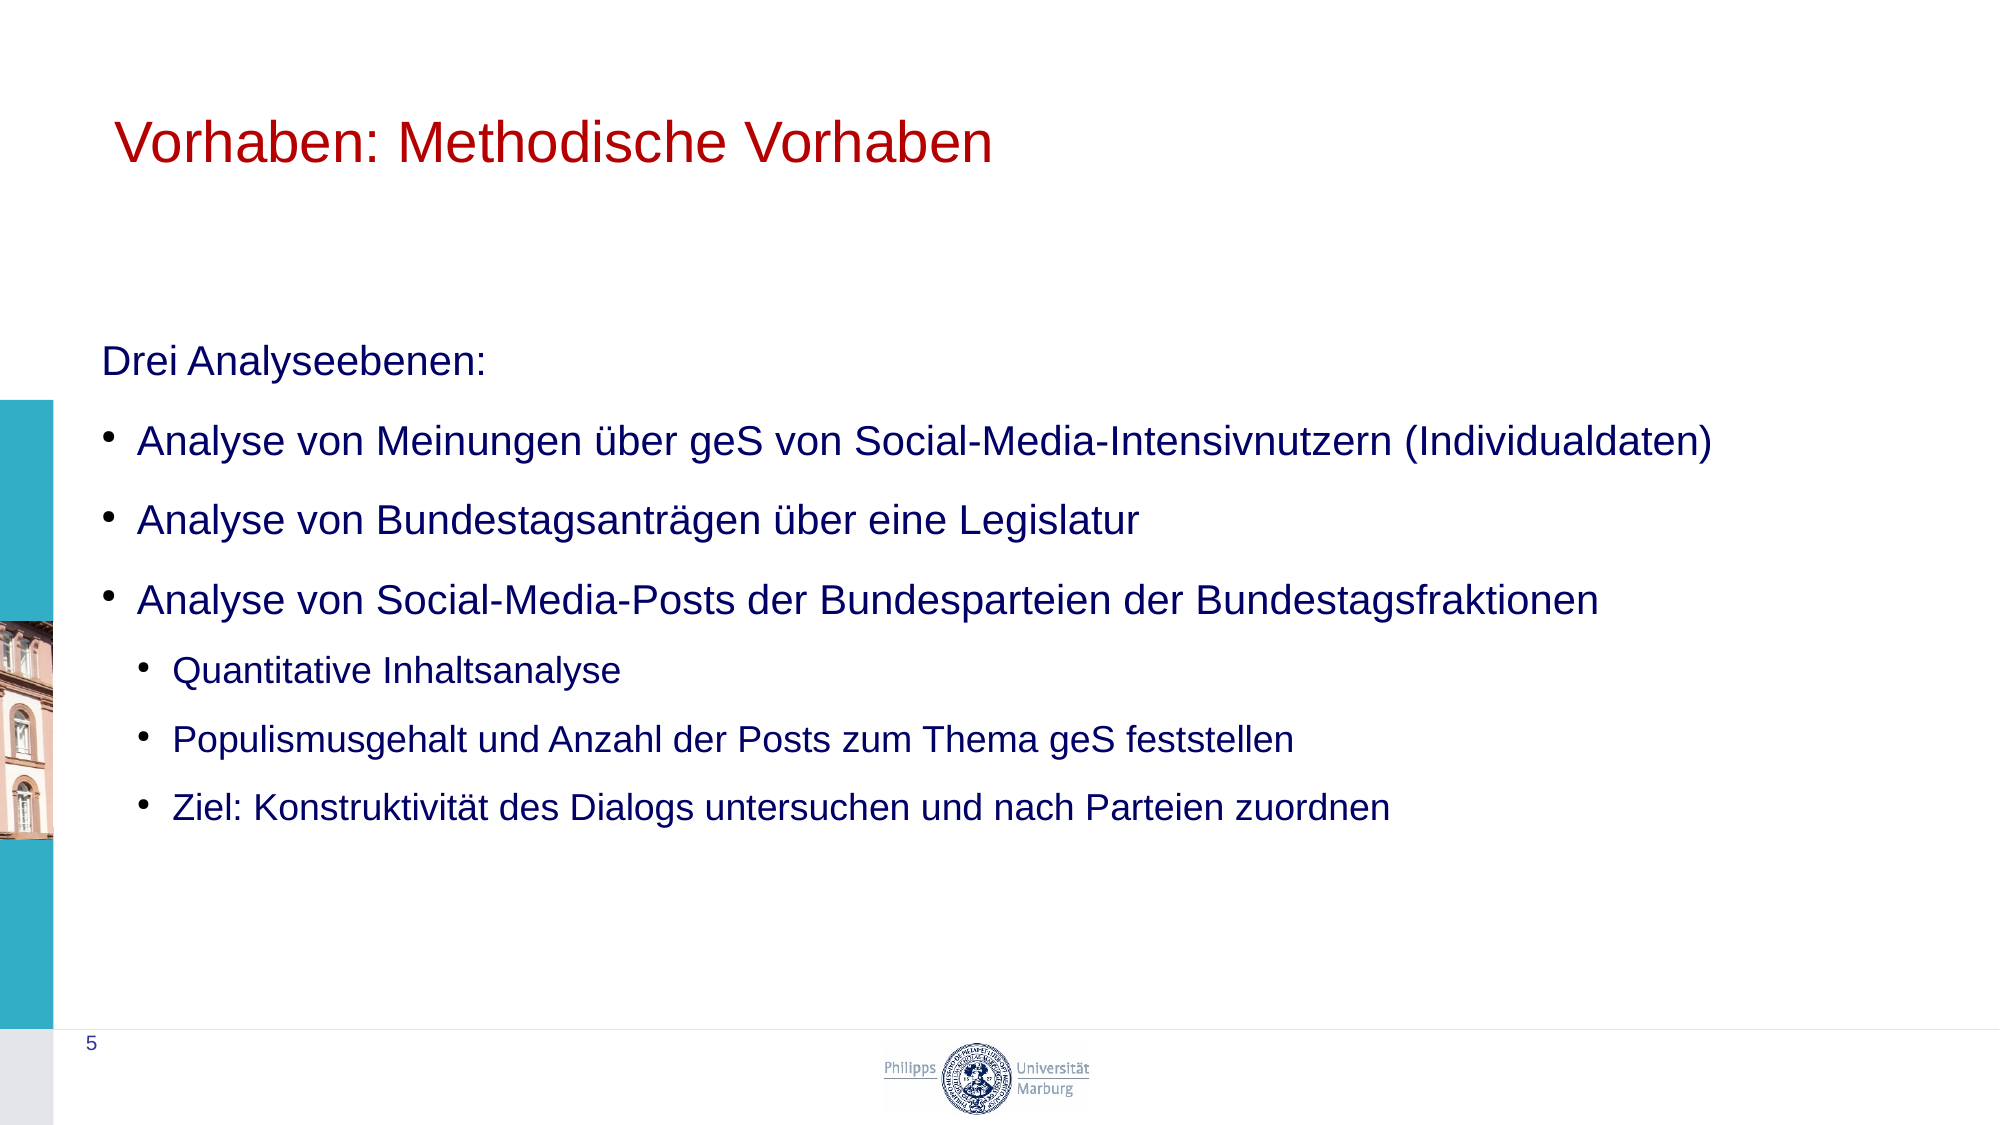

# Vorhaben: Methodische Vorhaben
Drei Analyseebenen:
Analyse von Meinungen über geS von Social-Media-Intensivnutzern (Individualdaten)
Analyse von Bundestagsanträgen über eine Legislatur
Analyse von Social-Media-Posts der Bundesparteien der Bundestagsfraktionen
Quantitative Inhaltsanalyse
Populismusgehalt und Anzahl der Posts zum Thema geS feststellen
Ziel: Konstruktivität des Dialogs untersuchen und nach Parteien zuordnen